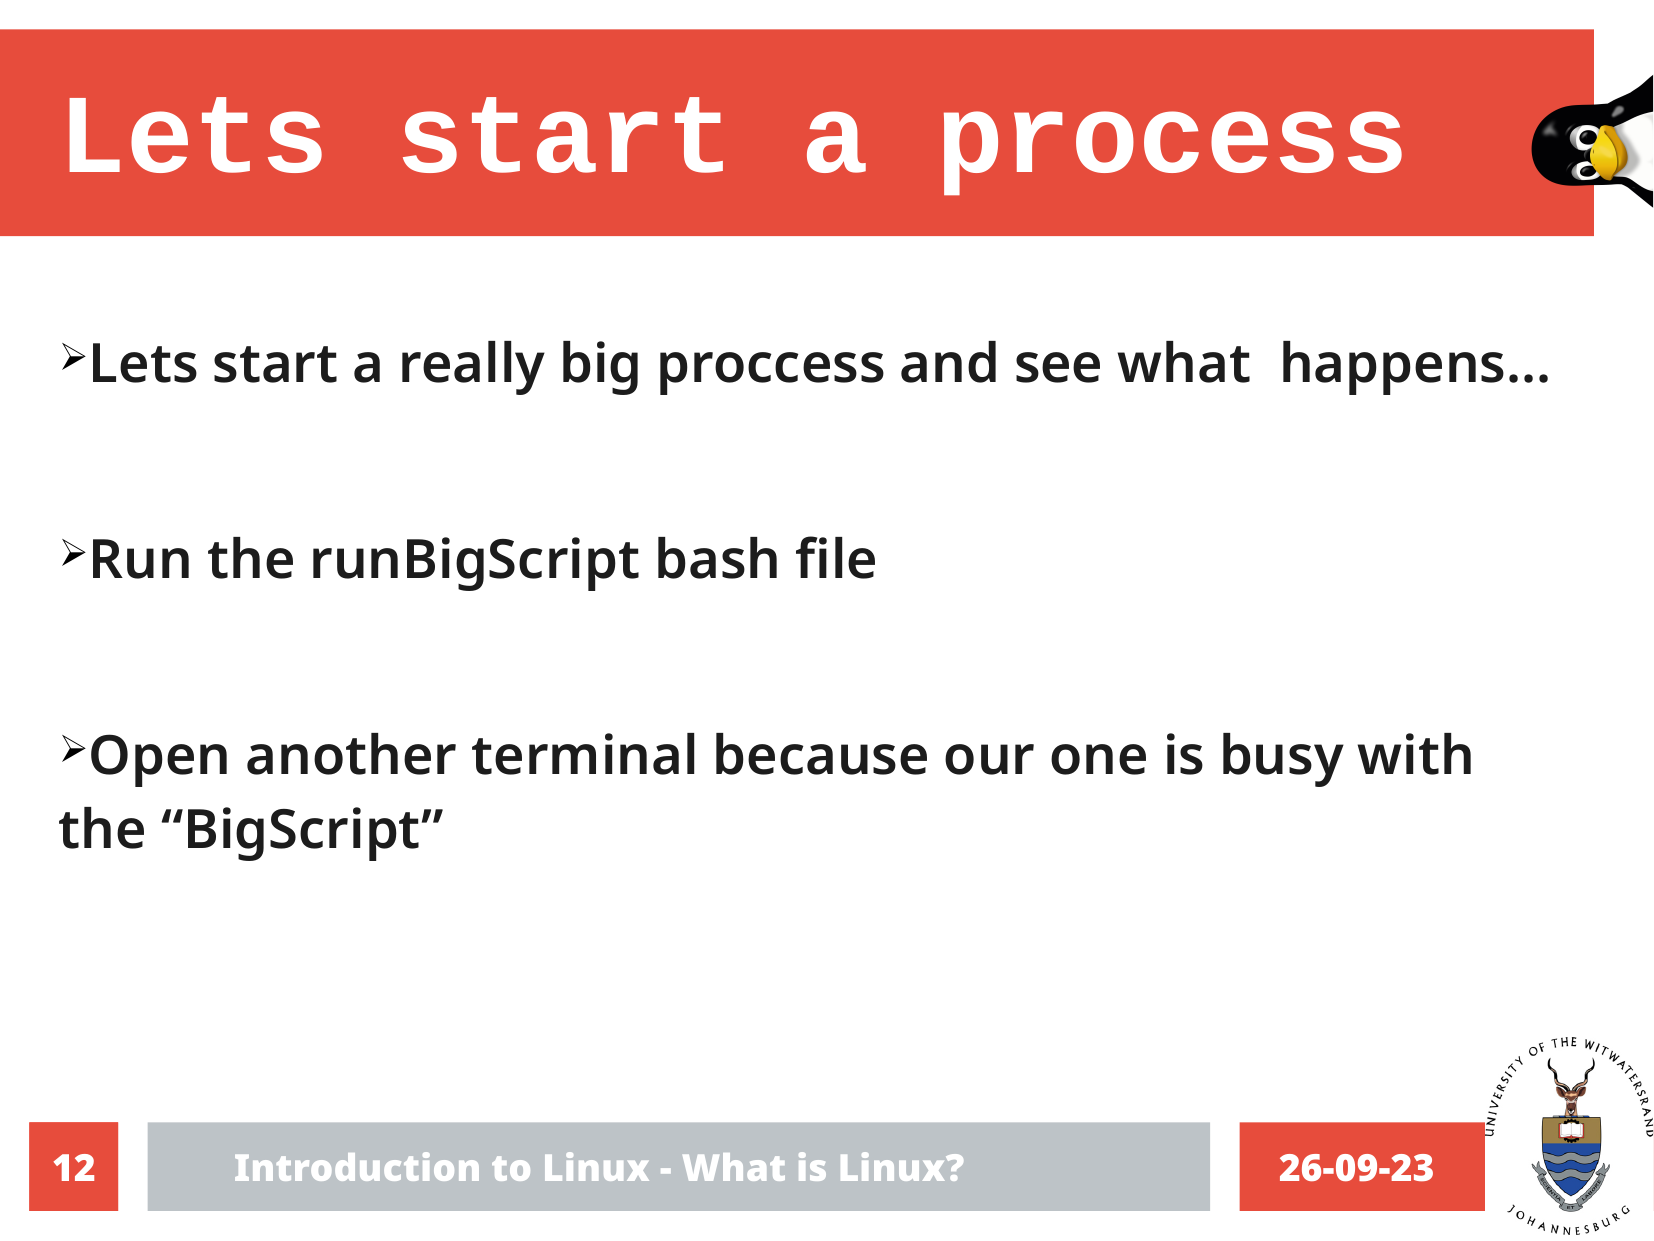

# Lets start a process
Lets start a really big proccess and see what happens...
Run the runBigScript bash file
Open another terminal because our one is busy with the “BigScript”
12
 Introduction to Linux - What is Linux?